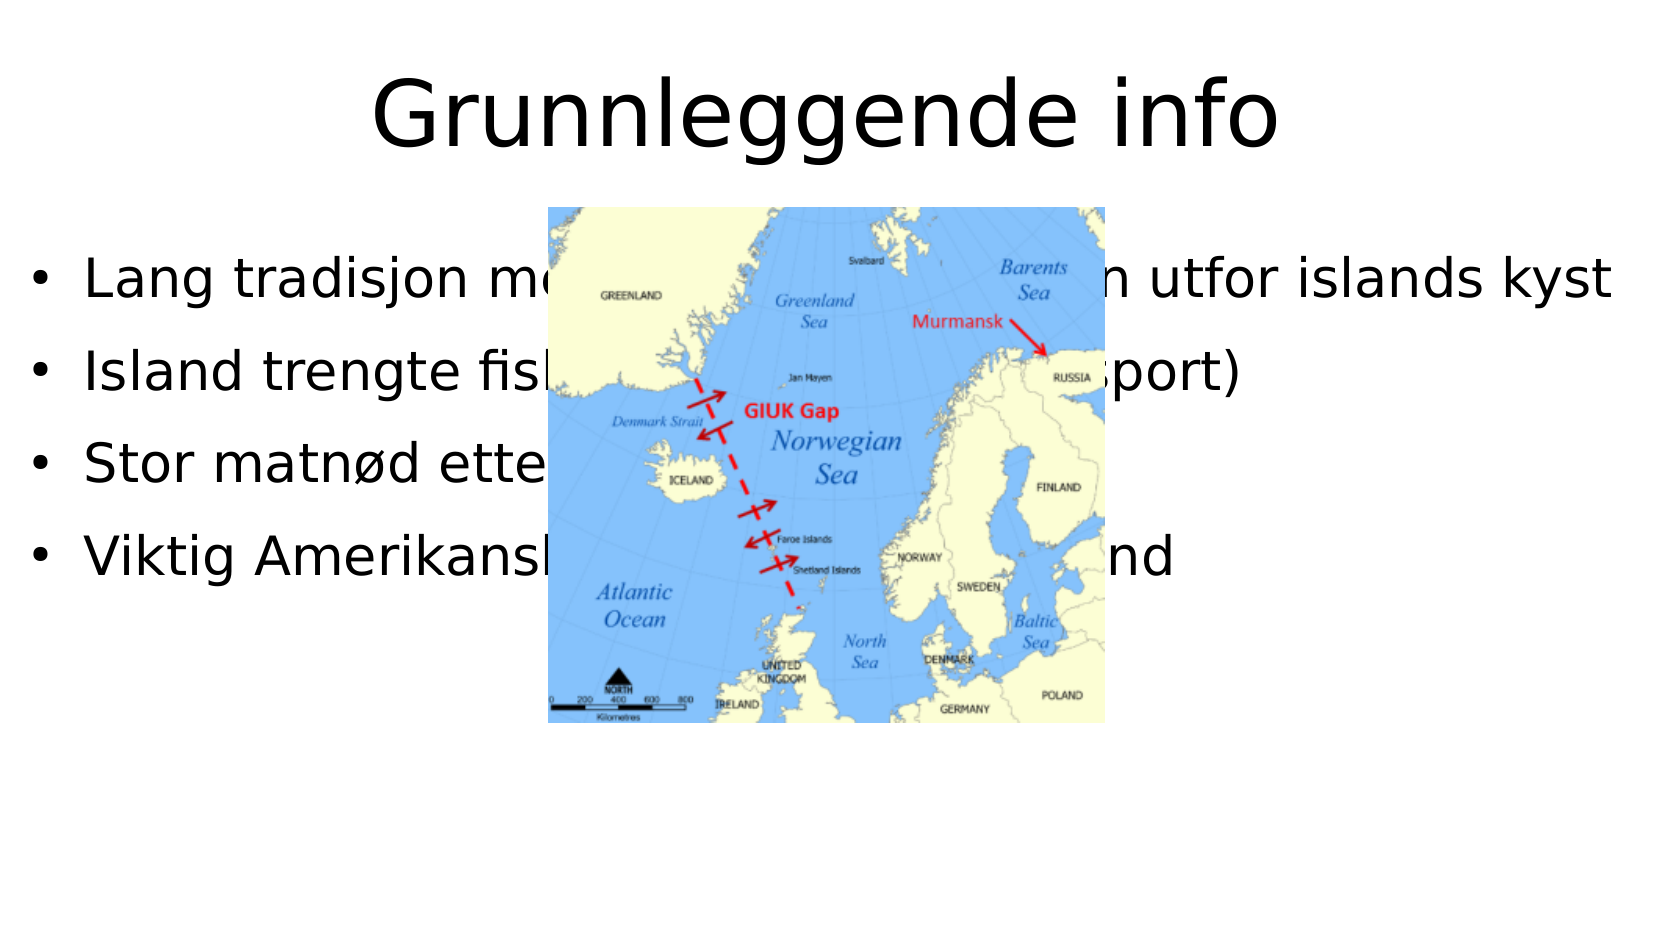

# Grunnleggende info
Lang tradisjon med å fiske I atlanteren utfor islands kyst
Island trengte fisken(over 90% av eksport)
Stor matnød etter andre verdenskrig
Viktig Amerikansk militærbase på island